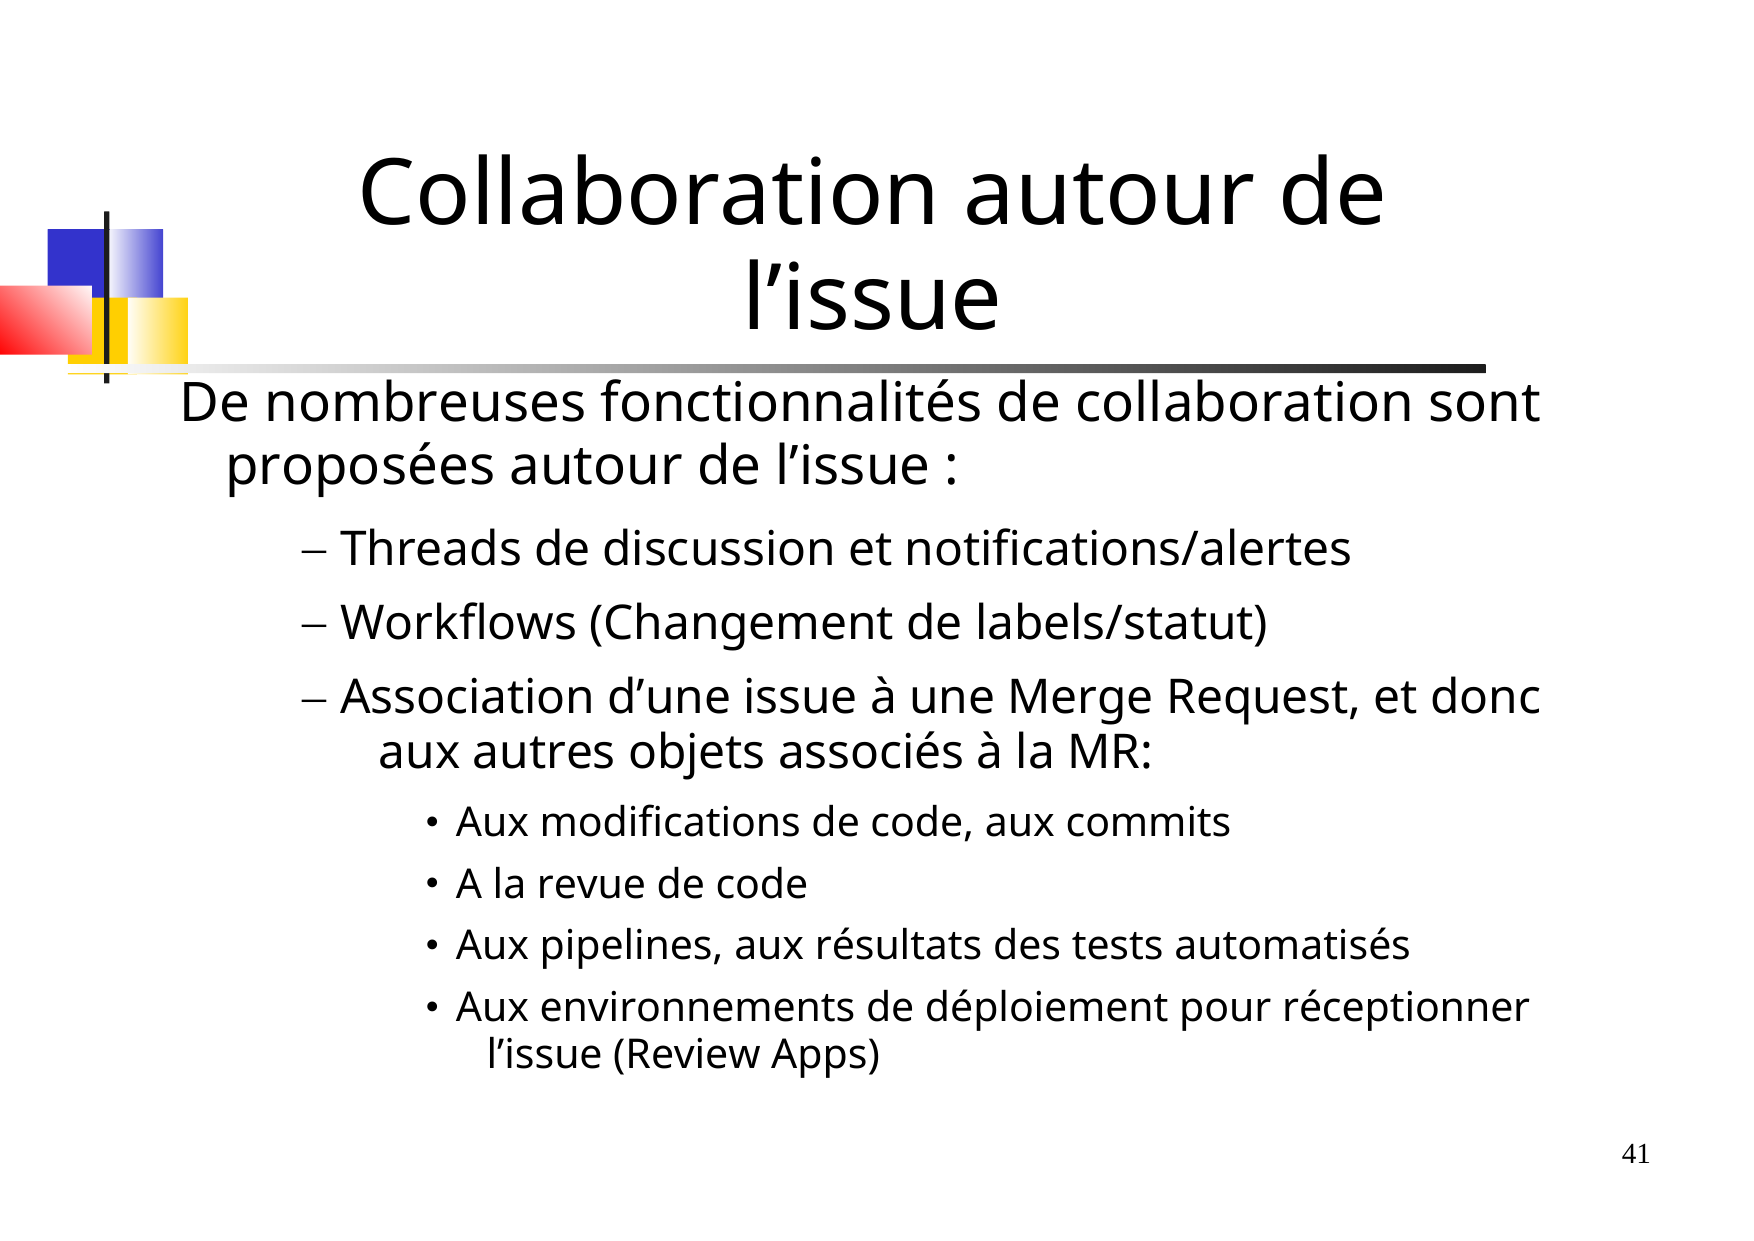

# Collaboration autour de l’issue
De nombreuses fonctionnalités de collaboration sont proposées autour de l’issue :
Threads de discussion et notifications/alertes
Workflows (Changement de labels/statut)
Association d’une issue à une Merge Request, et donc aux autres objets associés à la MR:
Aux modifications de code, aux commits
A la revue de code
Aux pipelines, aux résultats des tests automatisés
Aux environnements de déploiement pour réceptionner l’issue (Review Apps)